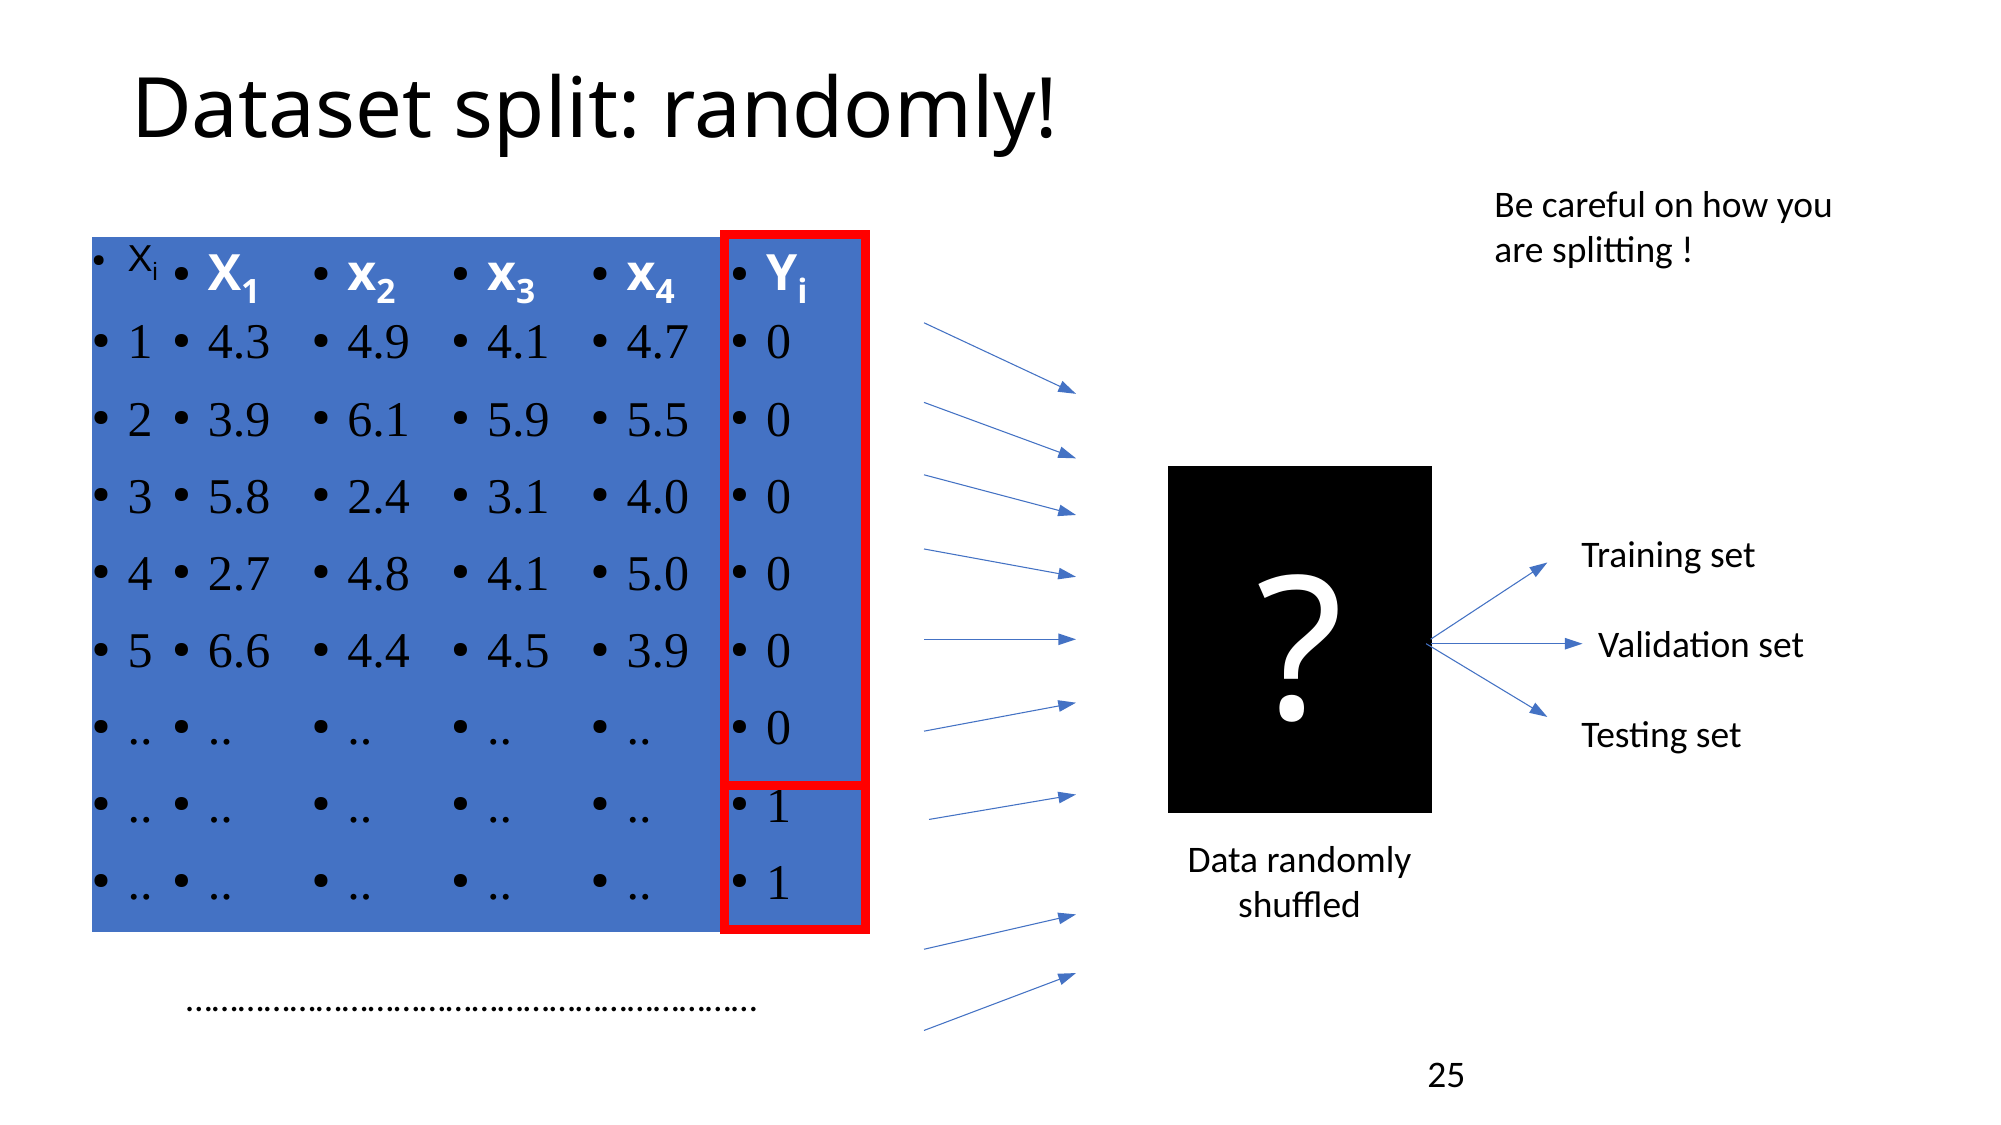

Dataset split: randomly!
Be careful on how you are splitting !
| Xi | X1 | x2 | x3 | x4 | Yi |
| --- | --- | --- | --- | --- | --- |
| 1 | 4.3 | 4.9 | 4.1 | 4.7 | 0 |
| 2 | 3.9 | 6.1 | 5.9 | 5.5 | 0 |
| 3 | 5.8 | 2.4 | 3.1 | 4.0 | 0 |
| 4 | 2.7 | 4.8 | 4.1 | 5.0 | 0 |
| 5 | 6.6 | 4.4 | 4.5 | 3.9 | 0 |
| .. | .. | .. | .. | .. | 0 |
| .. | .. | .. | .. | .. | 1 |
| .. | .. | .. | .. | .. | 1 |
?
Training set
 Validation set
Testing set
Data randomly shuffled
…………………………………………………………
13